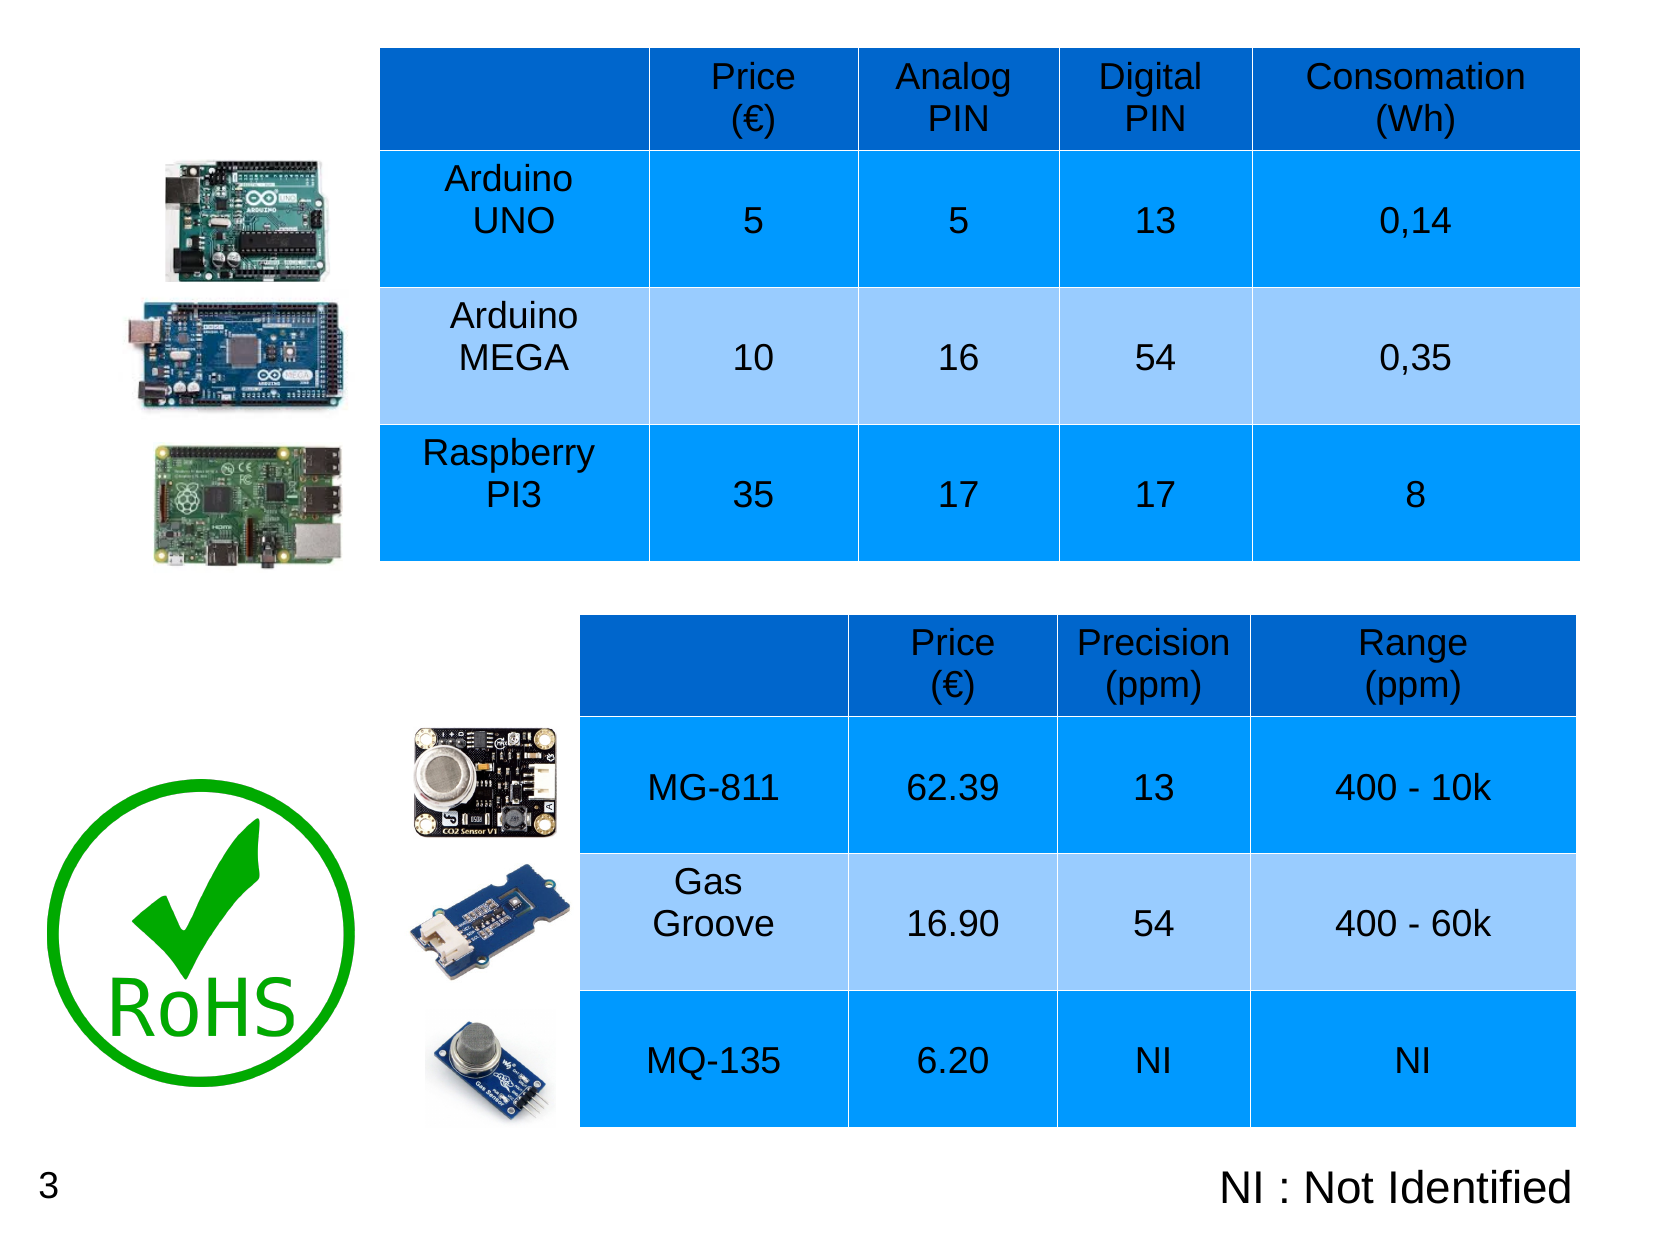

| | Price (€) | Analog PIN | Digital PIN | Consomation (Wh) |
| --- | --- | --- | --- | --- |
| Arduino UNO | 5 | 5 | 13 | 0,14 |
| Arduino MEGA | 10 | 16 | 54 | 0,35 |
| Raspberry PI3 | 35 | 17 | 17 | 8 |
| | Price (€) | Precision (ppm) | Range (ppm) |
| --- | --- | --- | --- |
| MG-811 | 62.39 | 13 | 400 - 10k |
| Gas Groove | 16.90 | 54 | 400 - 60k |
| MQ-135 | 6.20 | NI | NI |
NI : Not Identified
3